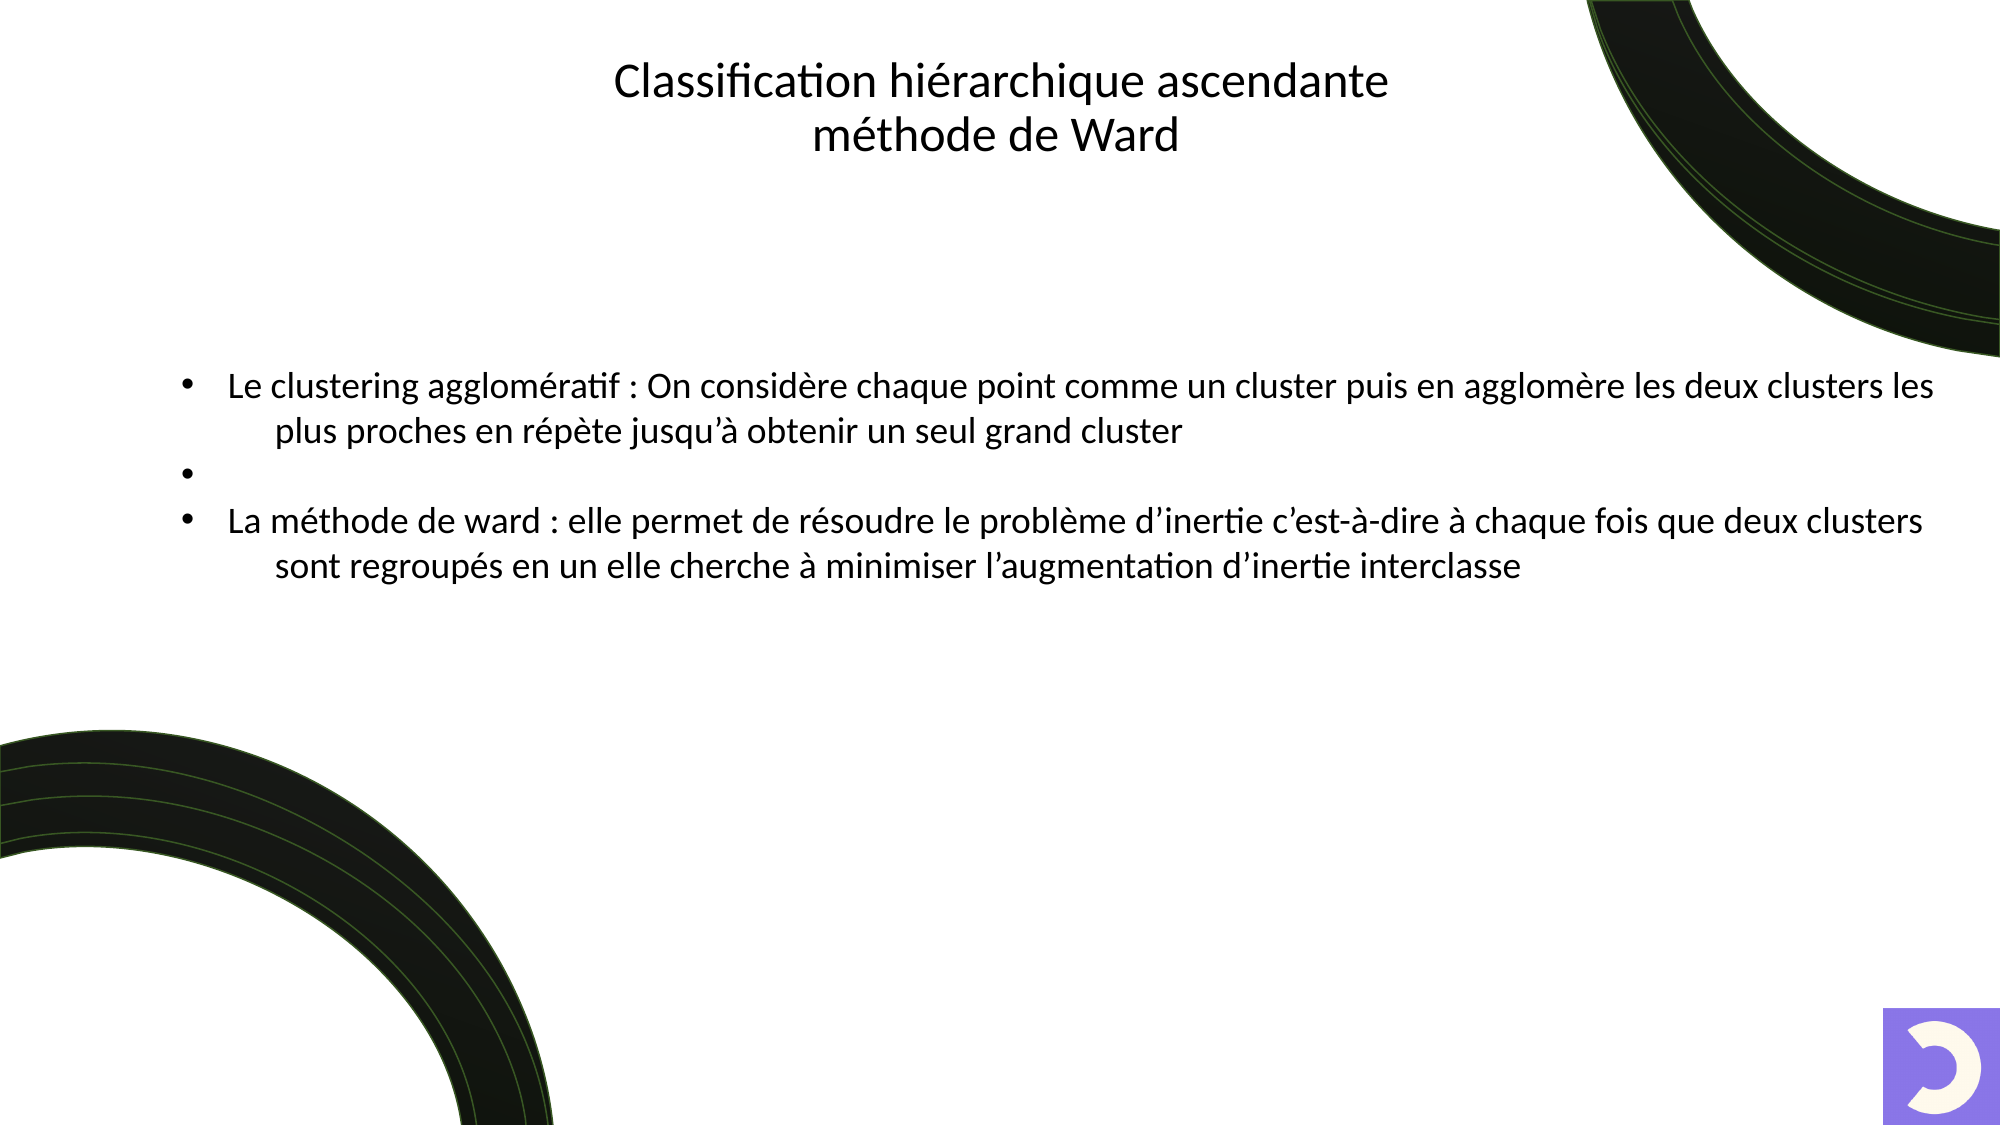

# Classification hiérarchique ascendante méthode de Ward
Le clustering agglomératif : On considère chaque point comme un cluster puis en agglomère les deux clusters les plus proches en répète jusqu’à obtenir un seul grand cluster
La méthode de ward : elle permet de résoudre le problème d’inertie c’est-à-dire à chaque fois que deux clusters sont regroupés en un elle cherche à minimiser l’augmentation d’inertie interclasse